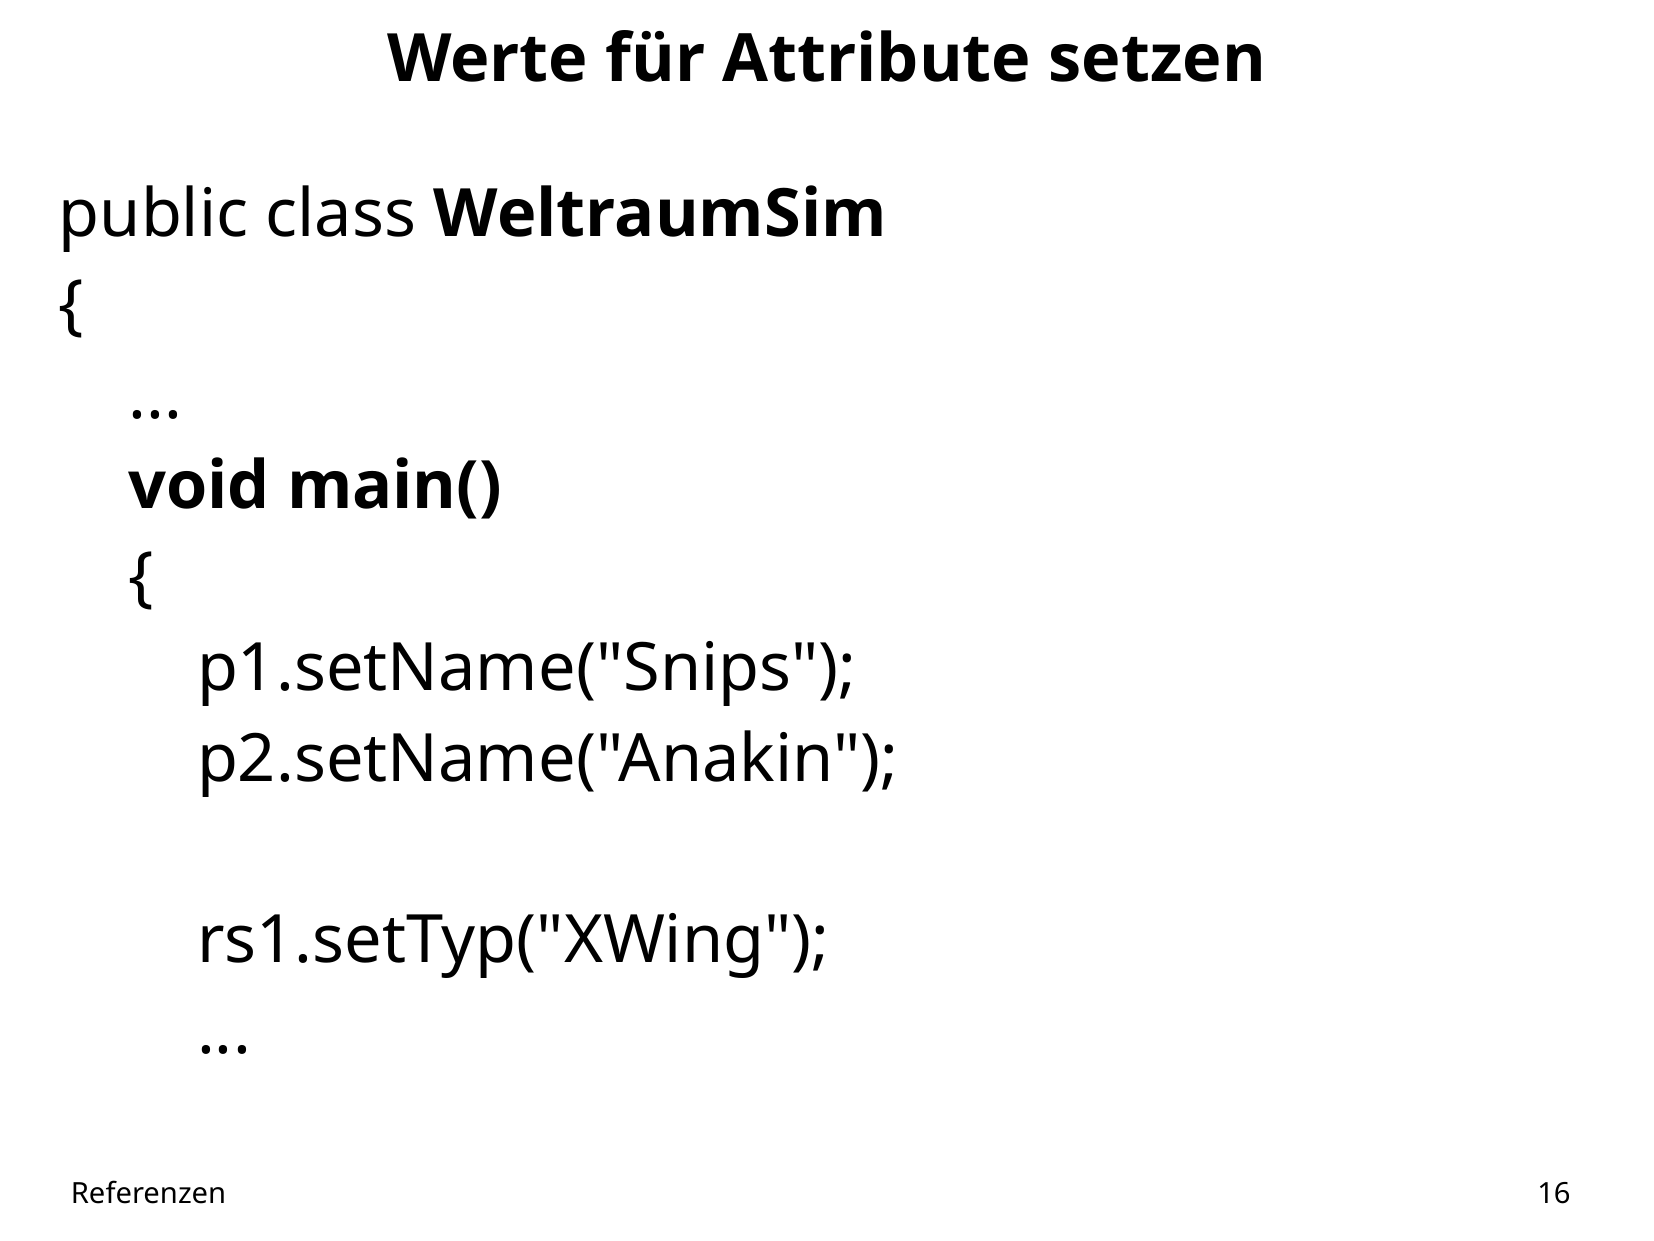

# Werte für Attribute setzen
public class WeltraumSim
{
 ...
 void main()
 {
 p1.setName("Snips");
 p2.setName("Anakin");
 rs1.setTyp("XWing");
 ...
Referenzen
16